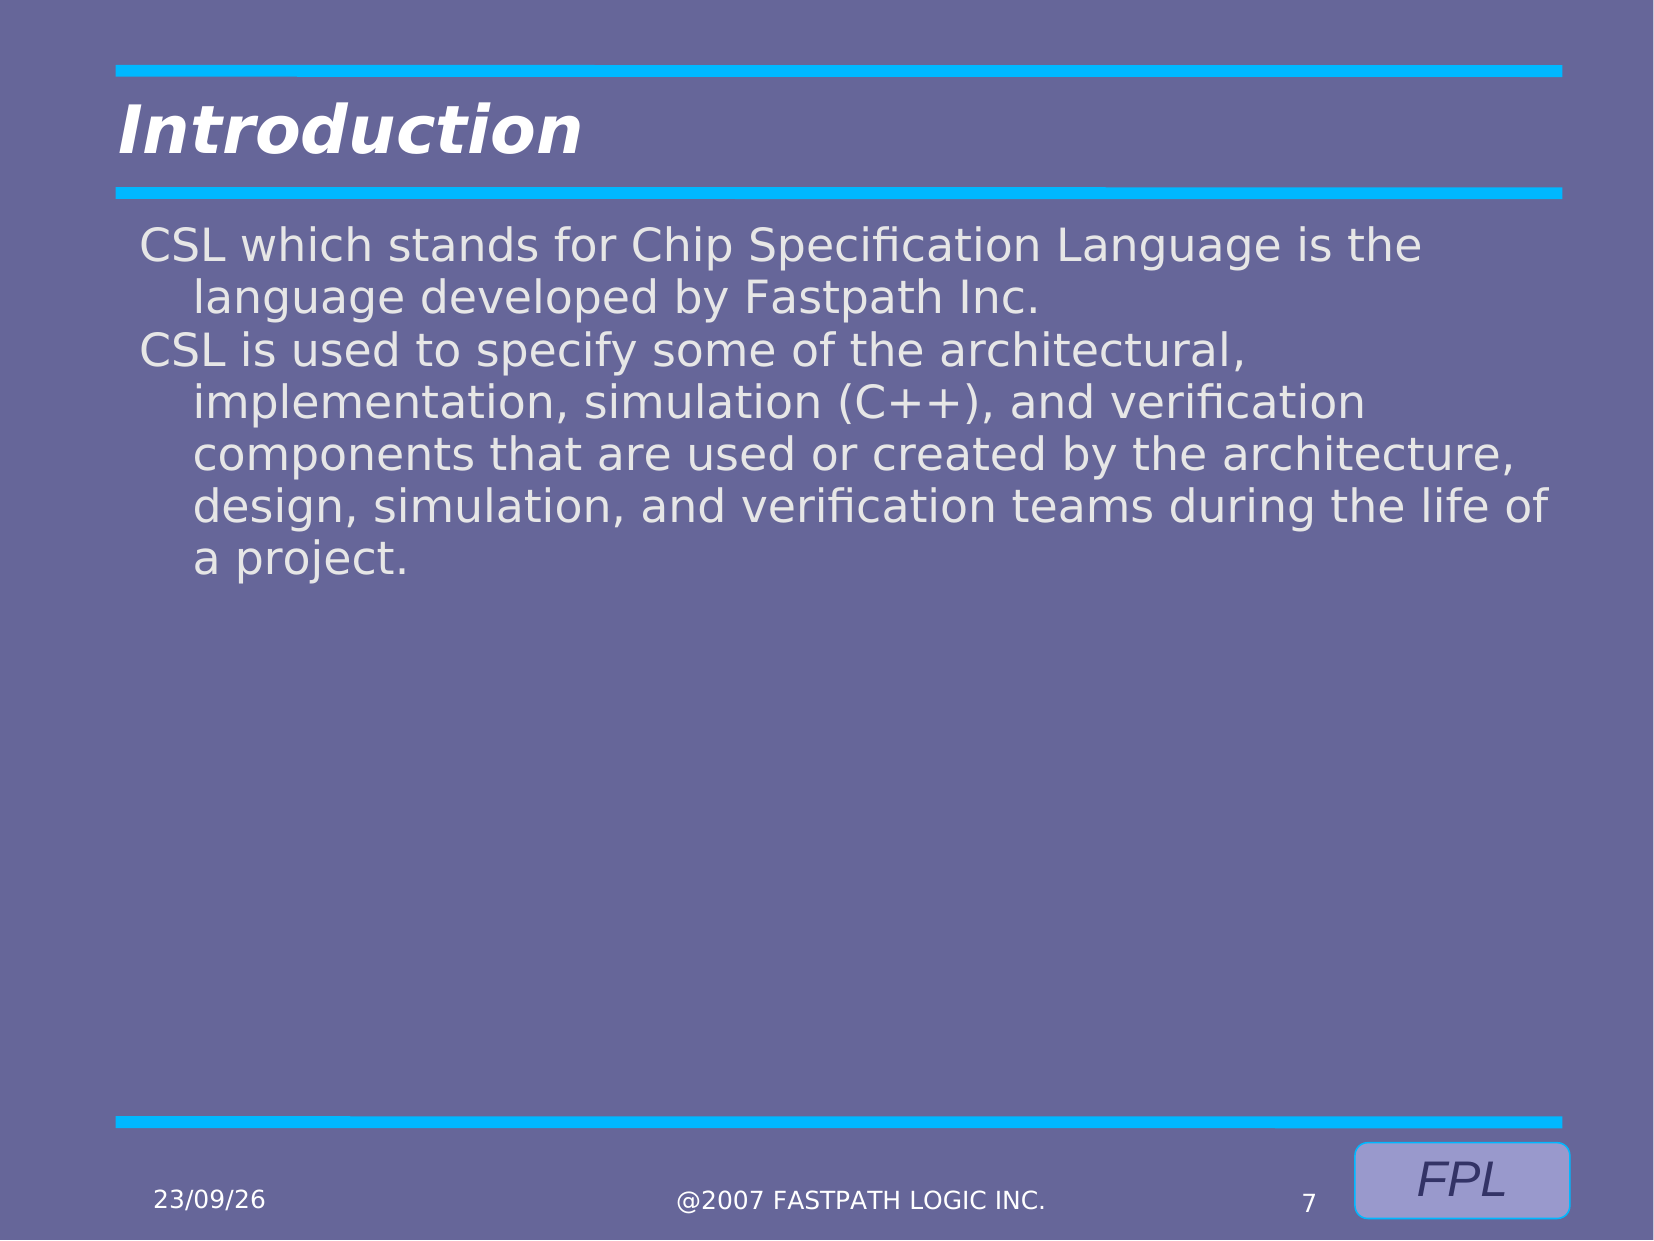

# Introduction
CSL which stands for Chip Specification Language is the language developed by Fastpath Inc.
CSL is used to specify some of the architectural, implementation, simulation (C++), and verification components that are used or created by the architecture, design, simulation, and verification teams during the life of a project.
7